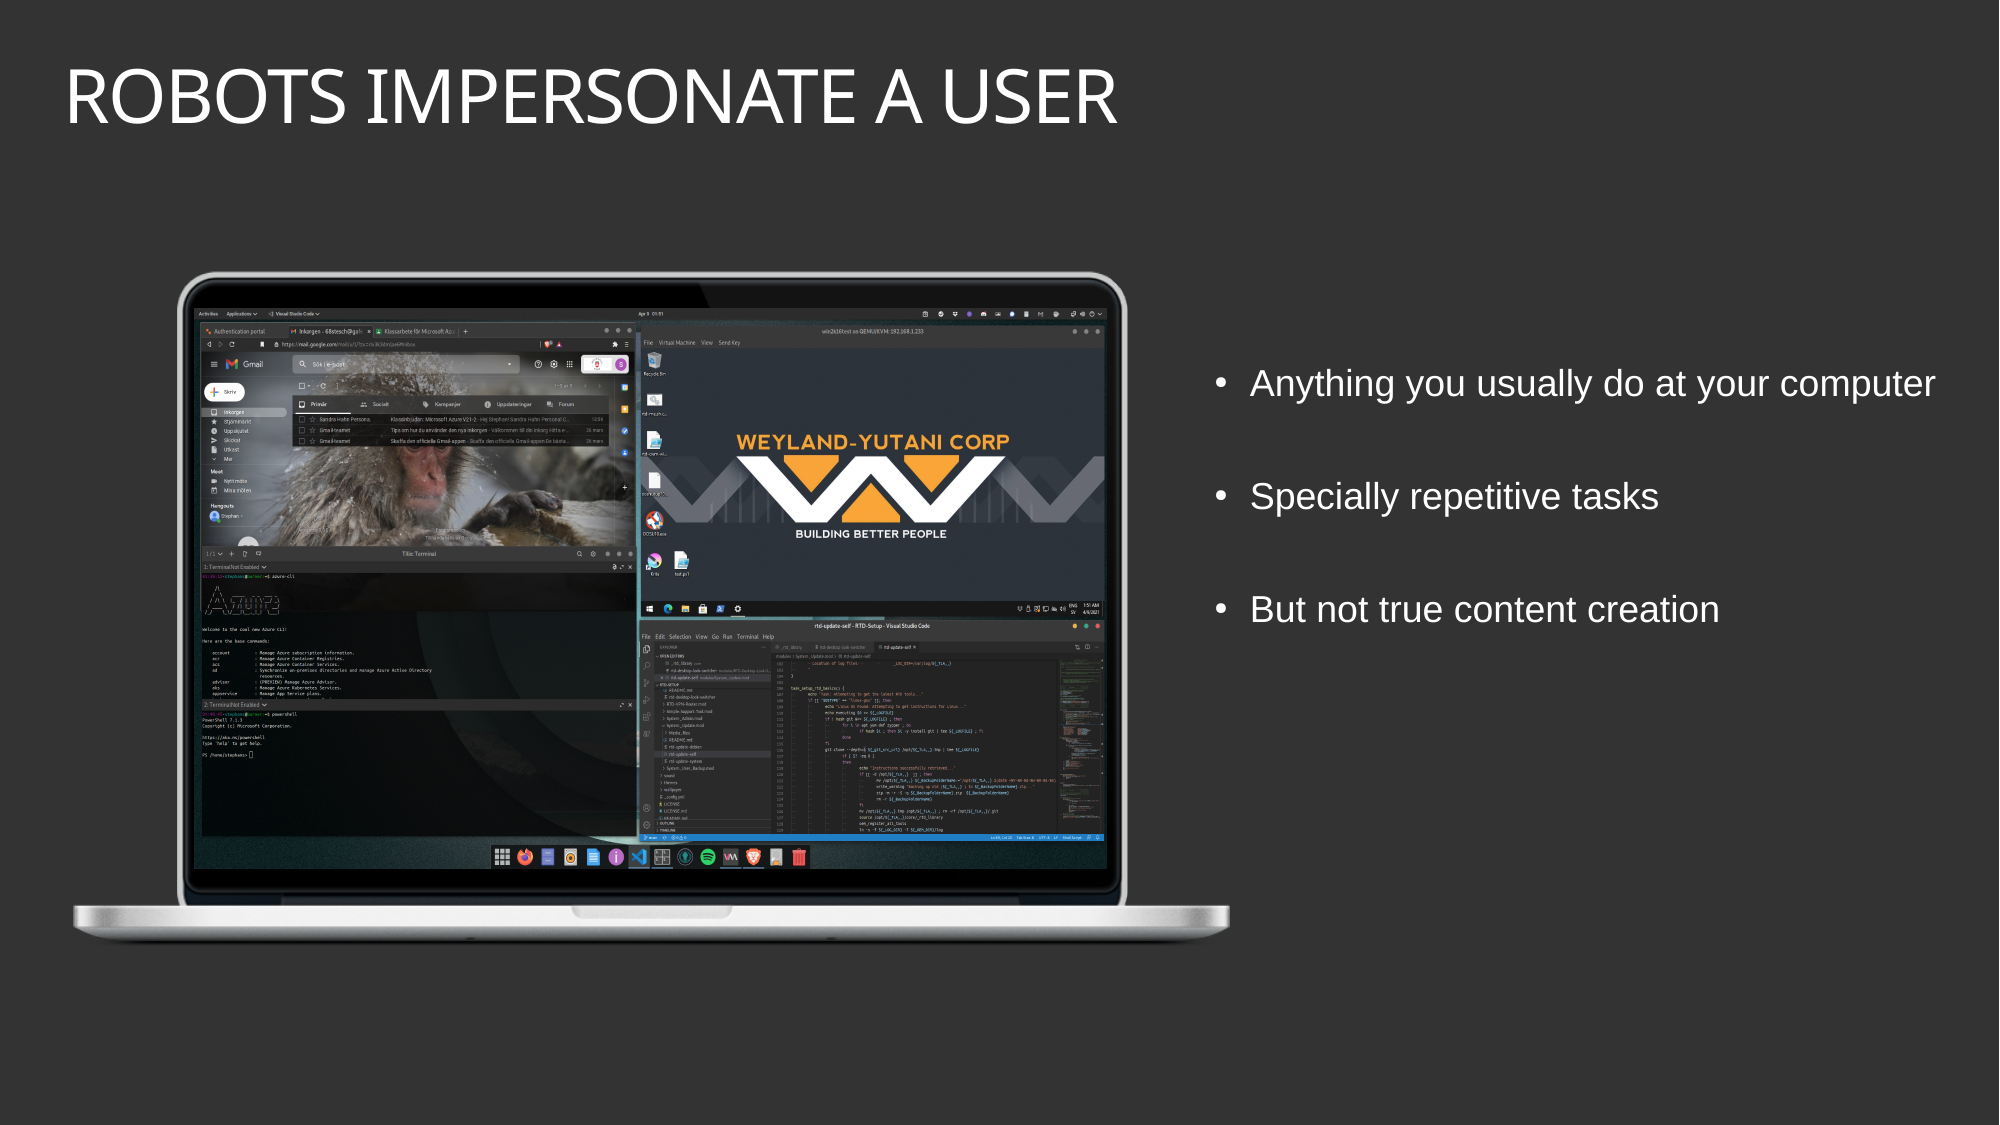

# Robots impersonate a user
Anything you usually do at your computer
Specially repetitive tasks
But not true content creation